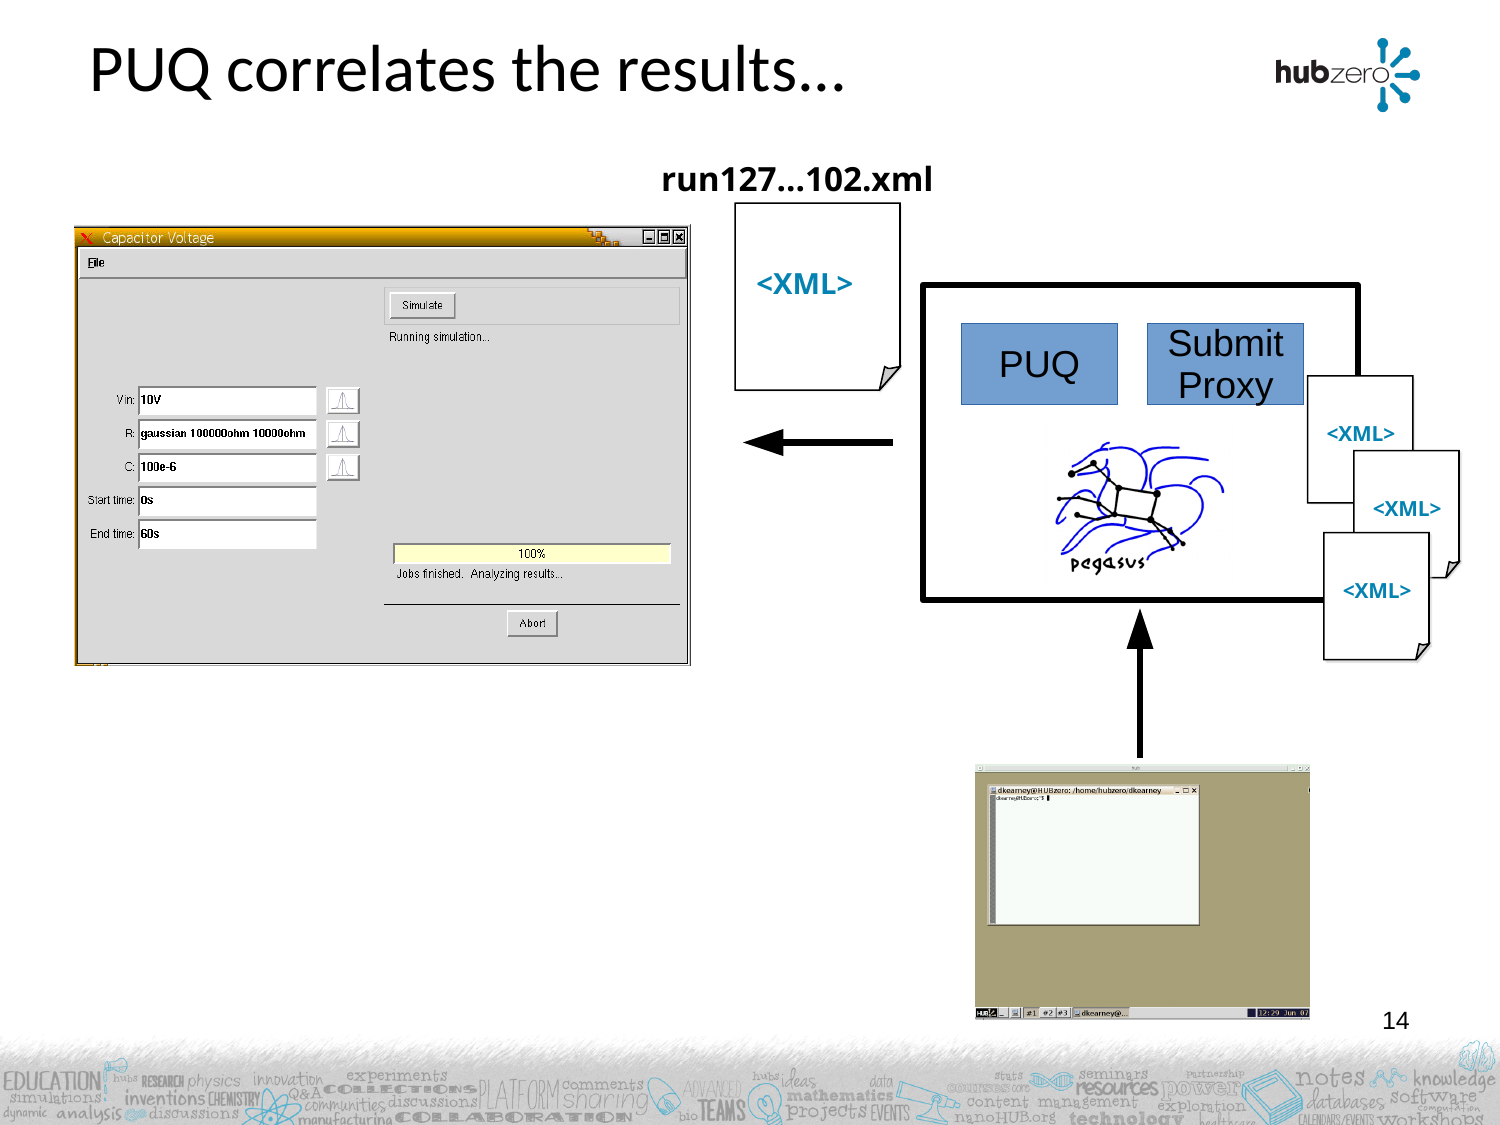

PUQ correlates the results...
run127...102.xml
<XML>
PUQ
Submit
Proxy
<XML>
<XML>
<XML>